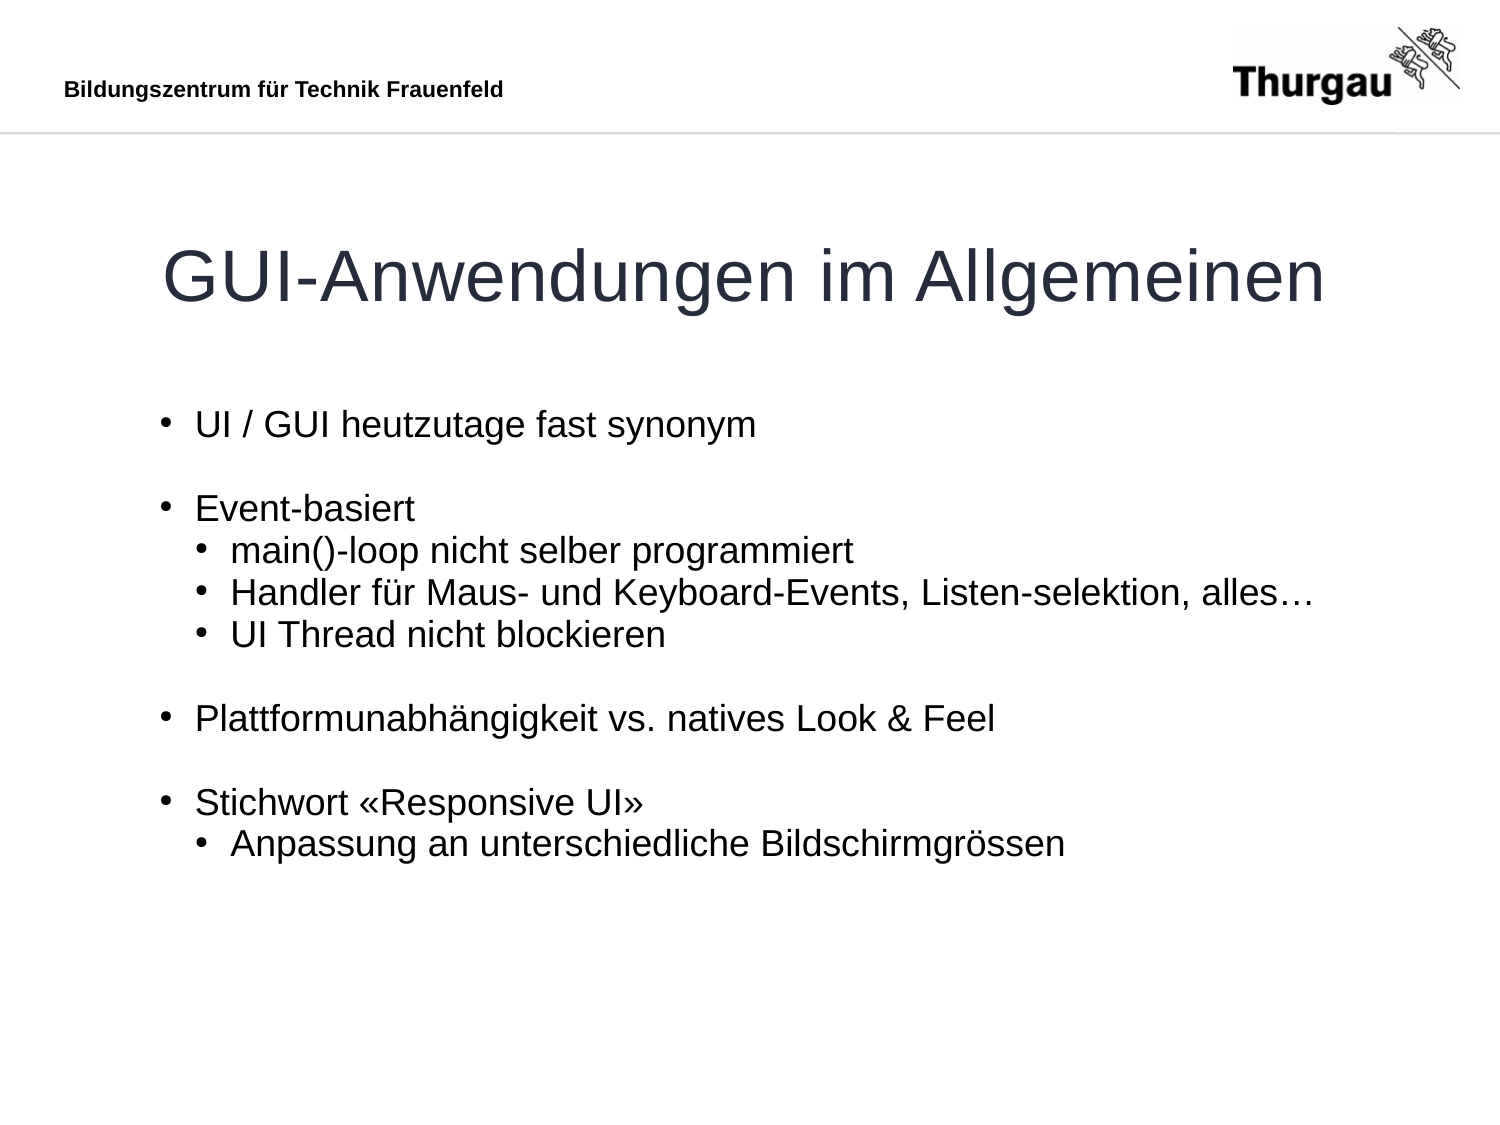

Bildungszentrum für Technik Frauenfeld
GUI-Anwendungen im Allgemeinen
UI / GUI heutzutage fast synonym
Event-basiert
main()-loop nicht selber programmiert
Handler für Maus- und Keyboard-Events, Listen-selektion, alles…
UI Thread nicht blockieren
Plattformunabhängigkeit vs. natives Look & Feel
Stichwort «Responsive UI»
Anpassung an unterschiedliche Bildschirmgrössen